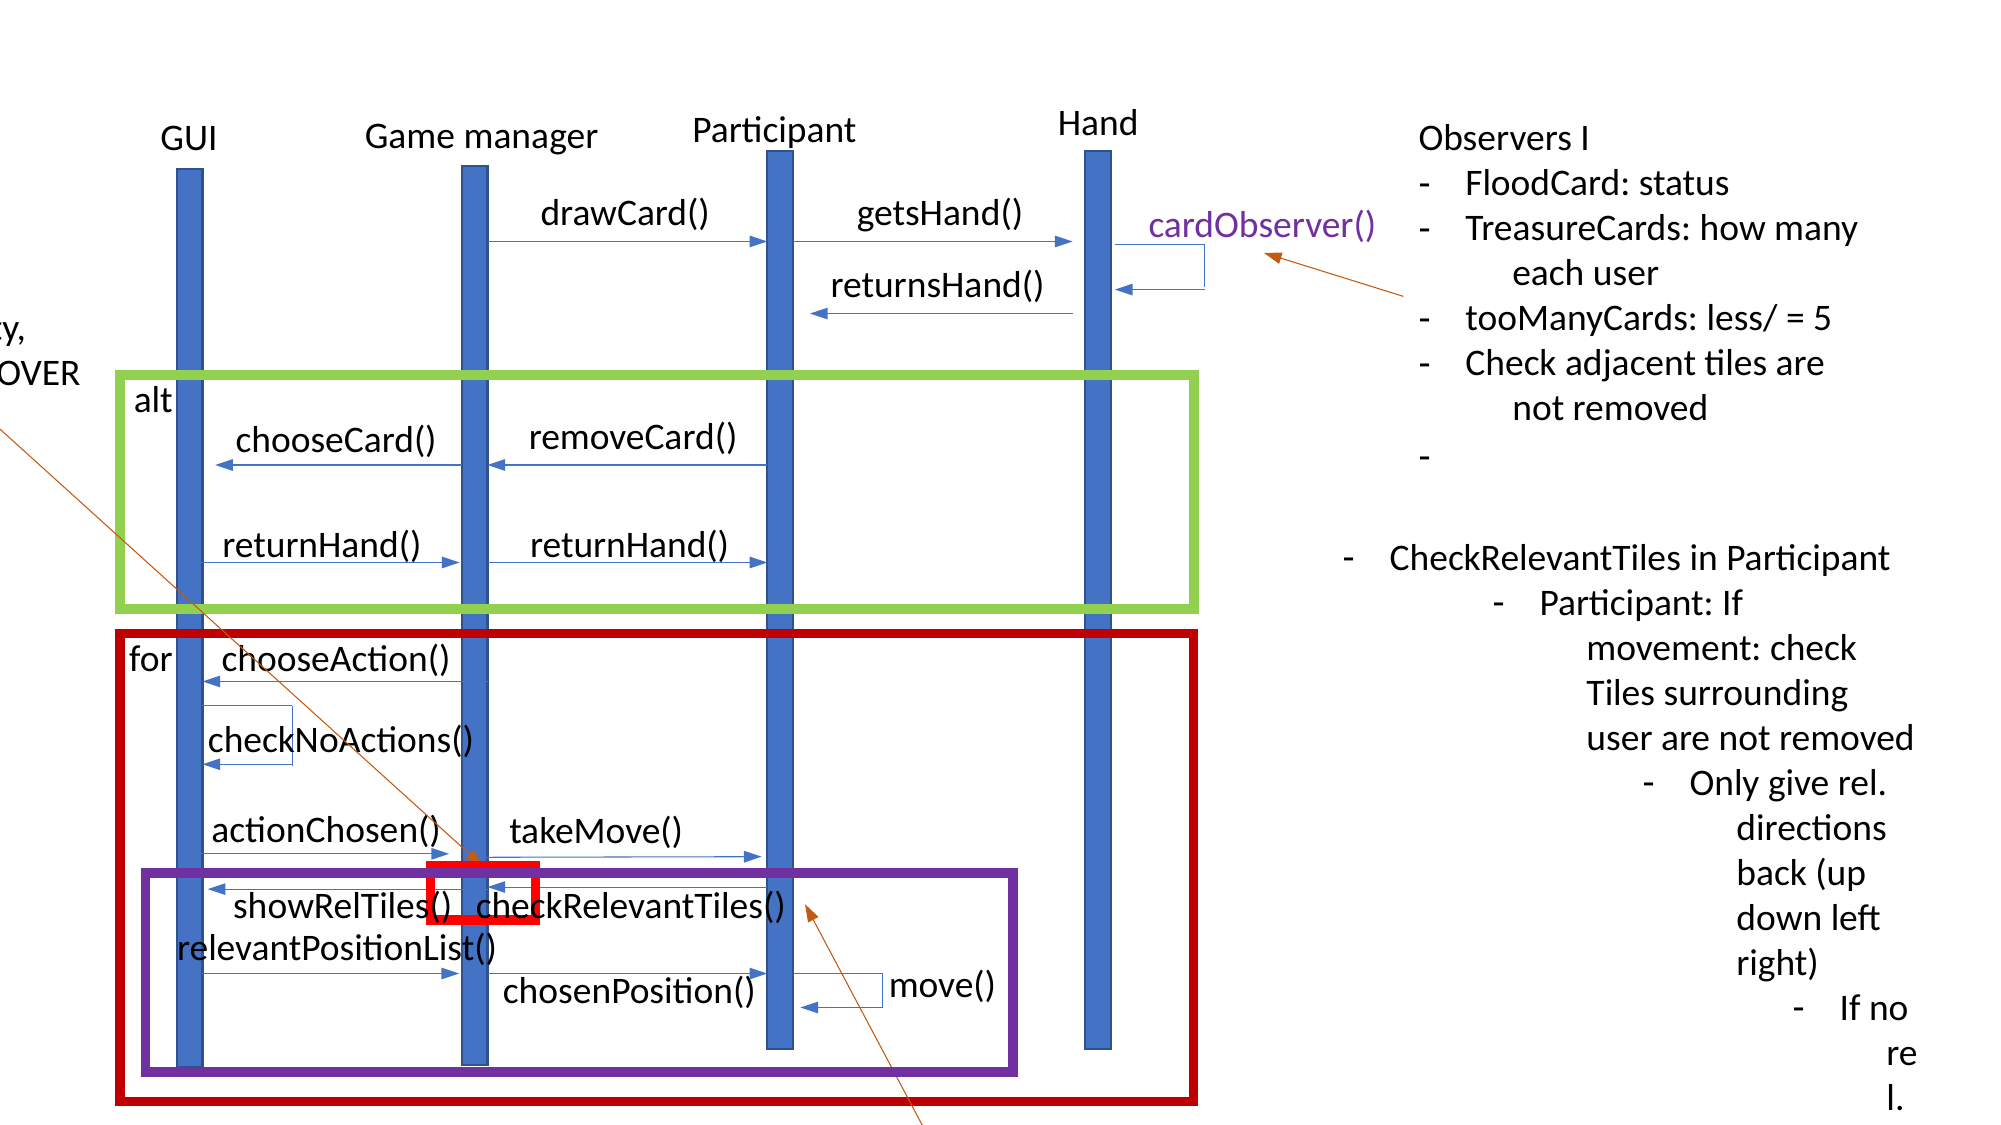

Hand
Participant
Game manager
GUI
Observers I
FloodCard: status
TreasureCards: how many each user
tooManyCards: less/ = 5
Check adjacent tiles are not removed
drawCard()
getsHand()
cardObserver()
returnsHand()
If empty,
GAME OVER
alt
removeCard()
chooseCard()
returnHand()
returnHand()
CheckRelevantTiles in Participant
Participant: If movement: check Tiles surrounding user are not removed
Only give rel. directions back (up down left right)
If no rel. tiles – game is over unless pilot – returns locations
GAME OVER check if no locations
for
chooseAction()
checkNoActions()
actionChosen()
takeMove()
showRelTiles()
checkRelevantTiles()
relevantPositionList()
move()
chosenPosition()